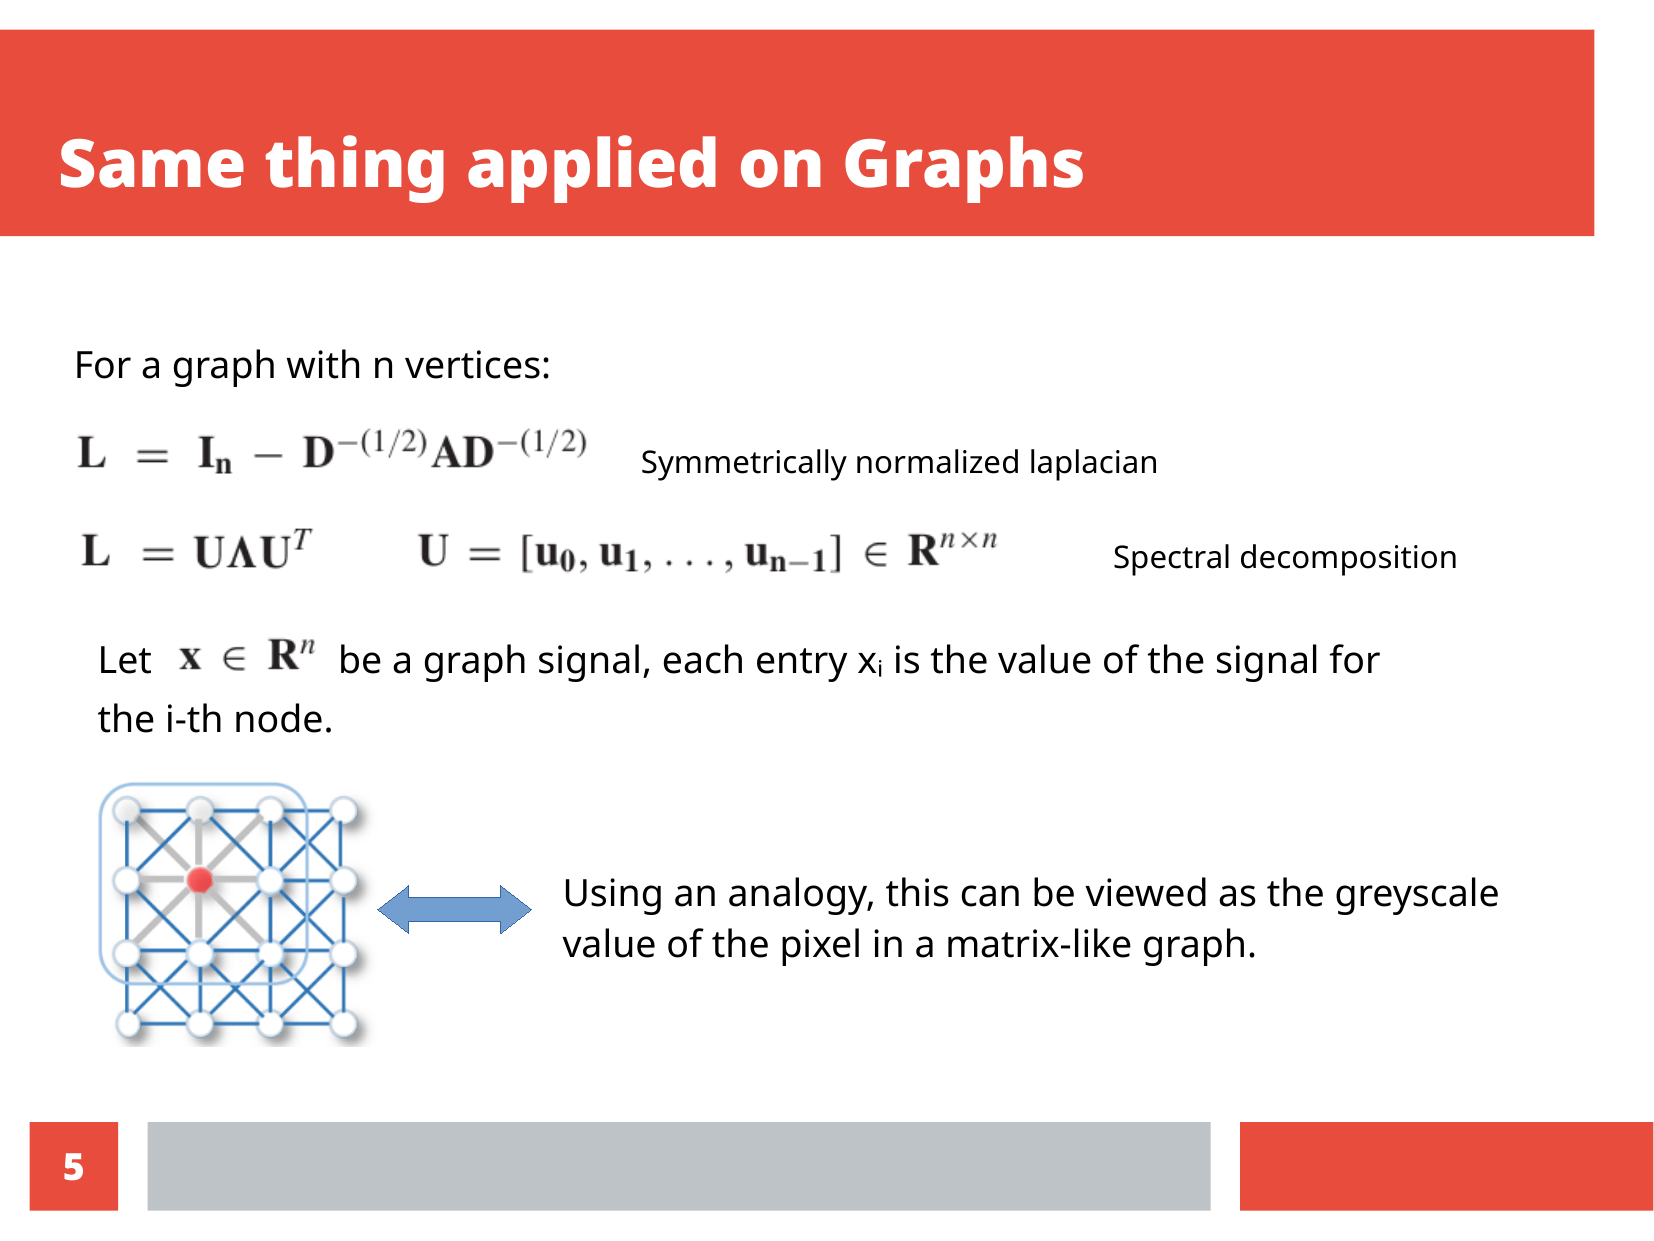

# Same thing applied on Graphs
For a graph with n vertices:
Symmetrically normalized laplacian
Spectral decomposition
Let
be a graph signal, each entry xᵢ is the value of the signal for
the i-th node.
Using an analogy, this can be viewed as the greyscale
value of the pixel in a matrix-like graph.
5